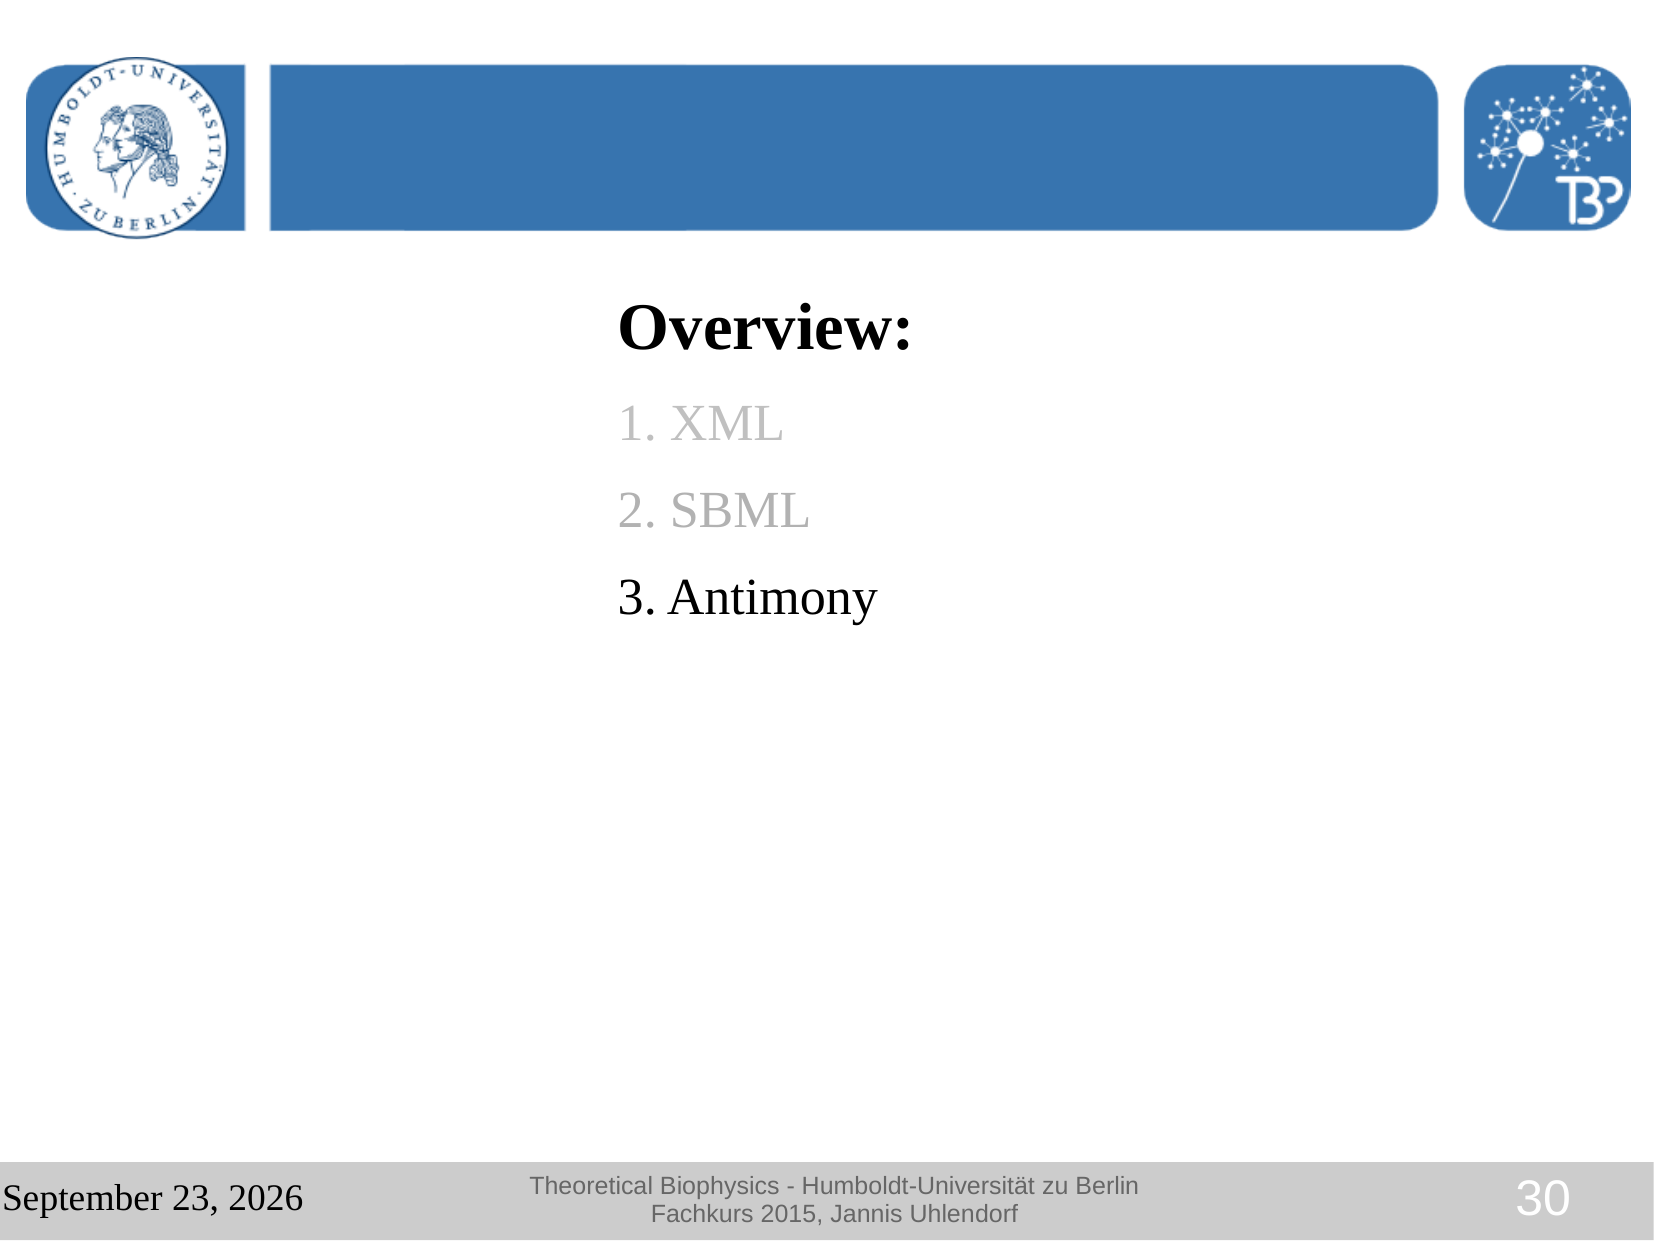

# Overview:
1. XML
2. SBML
3. Antimony
30